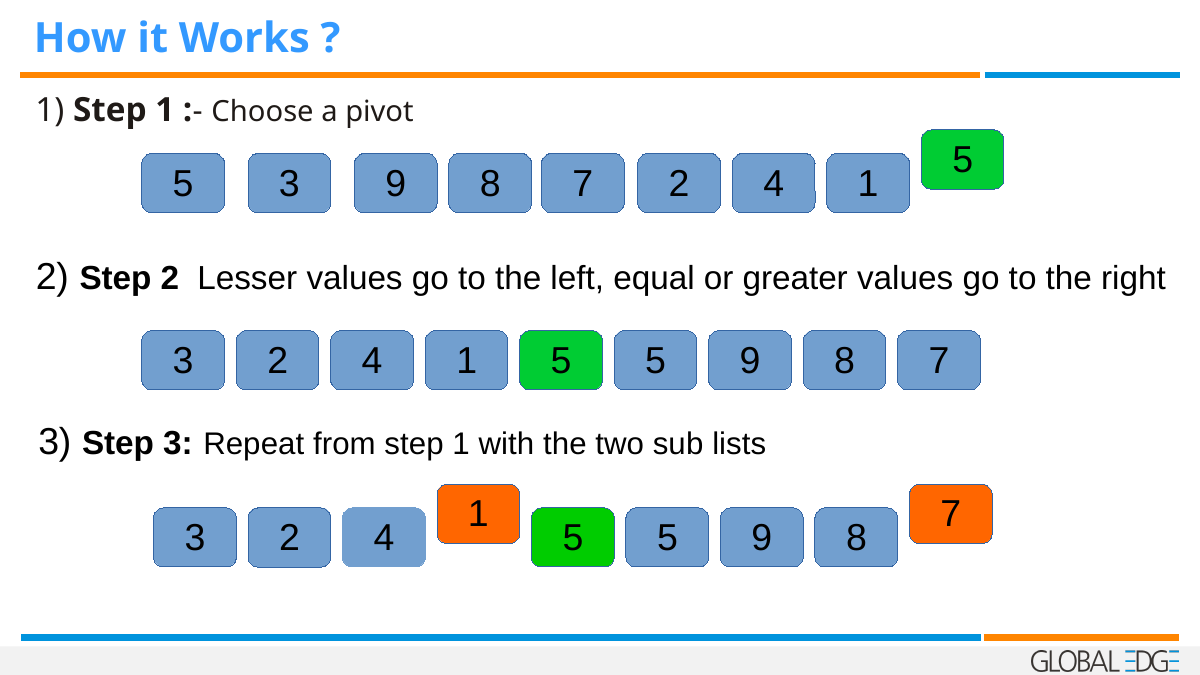

# How it Works ?
1) Step 1 :- Choose a pivot
5
5
3
9
8
7
2
4
1
2) Step 2 Lesser values go to the left, equal or greater values go to the right
3
2
4
1
5
5
9
8
7
3) Step 3: Repeat from step 1 with the two sub lists
1
7
3
3
4
5
5
9
8
3
3
3
3
3
2